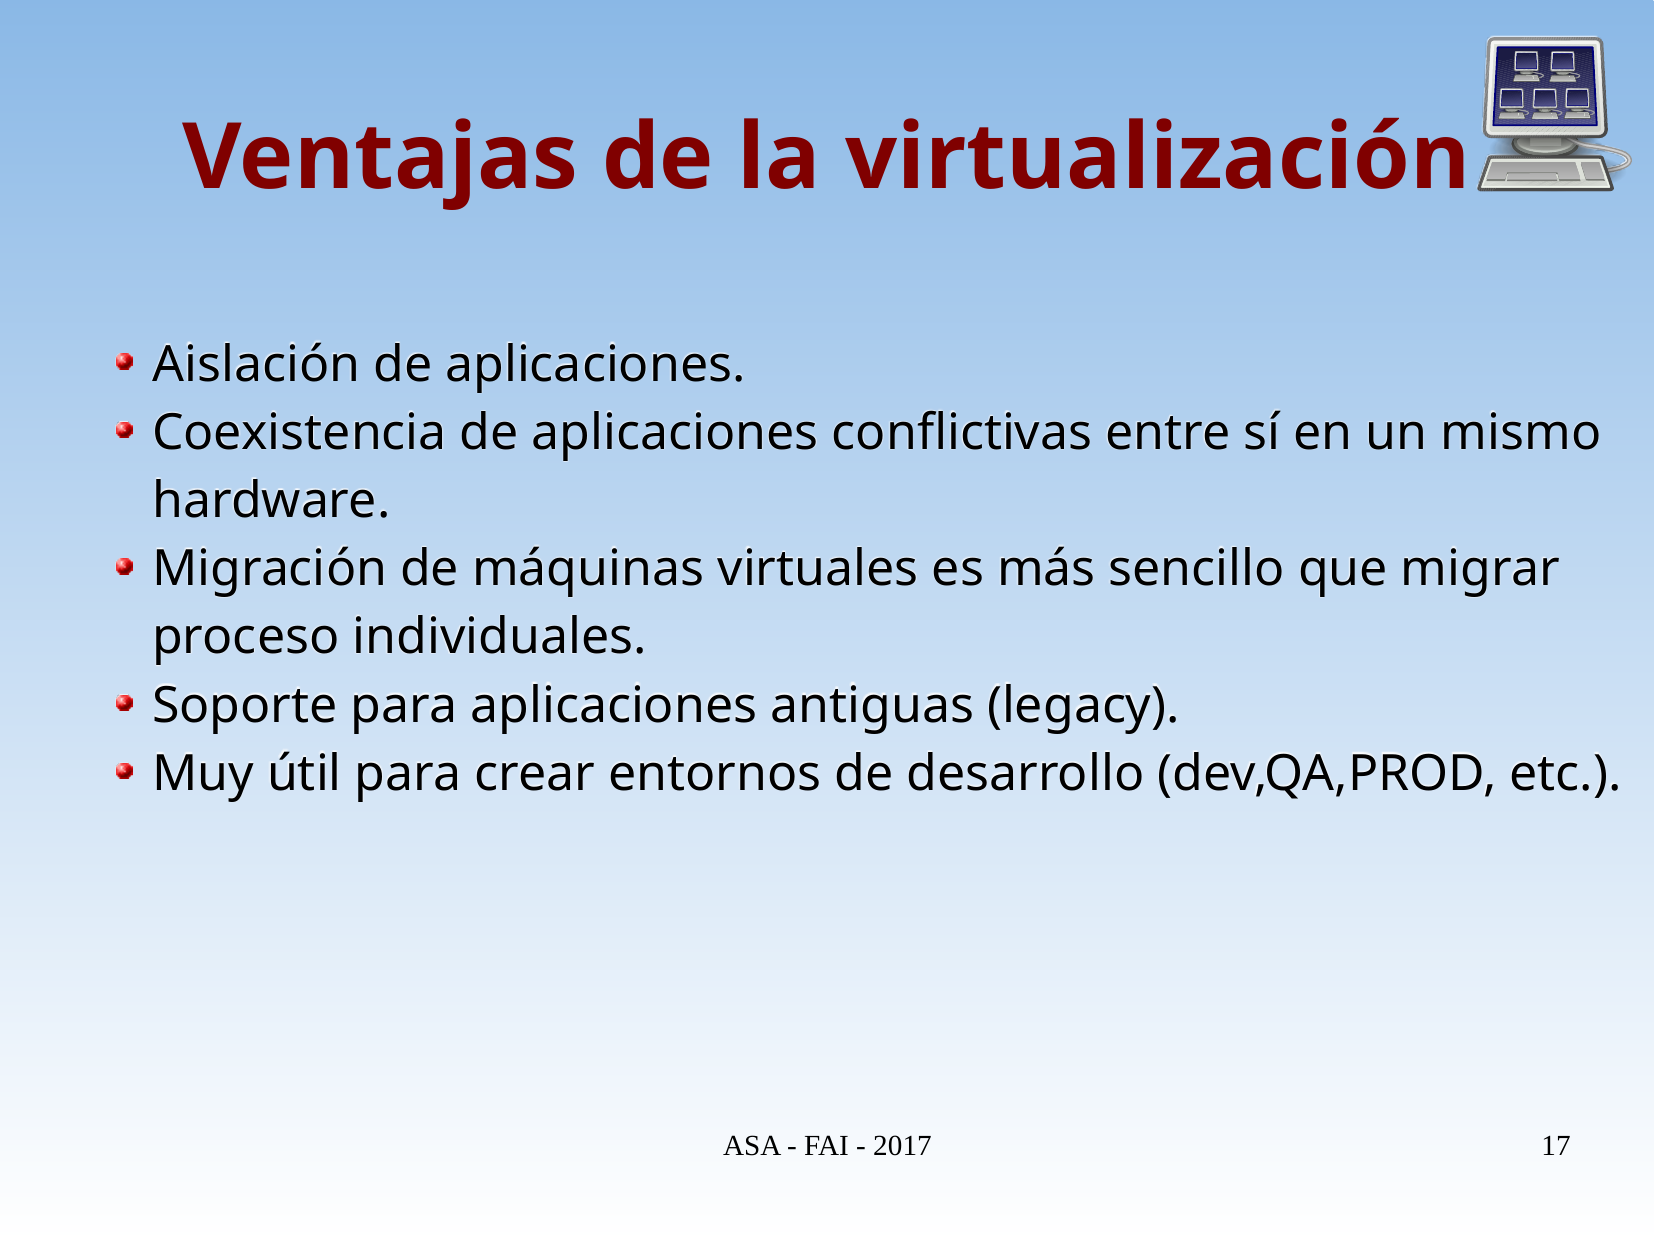

# Ventajas de la virtualización
Aislación de aplicaciones.
Coexistencia de aplicaciones conflictivas entre sí en un mismo
hardware.
Migración de máquinas virtuales es más sencillo que migrar
proceso individuales.
Soporte para aplicaciones antiguas (legacy).
Muy útil para crear entornos de desarrollo (dev,QA,PROD, etc.).
ASA - FAI - 2017
17